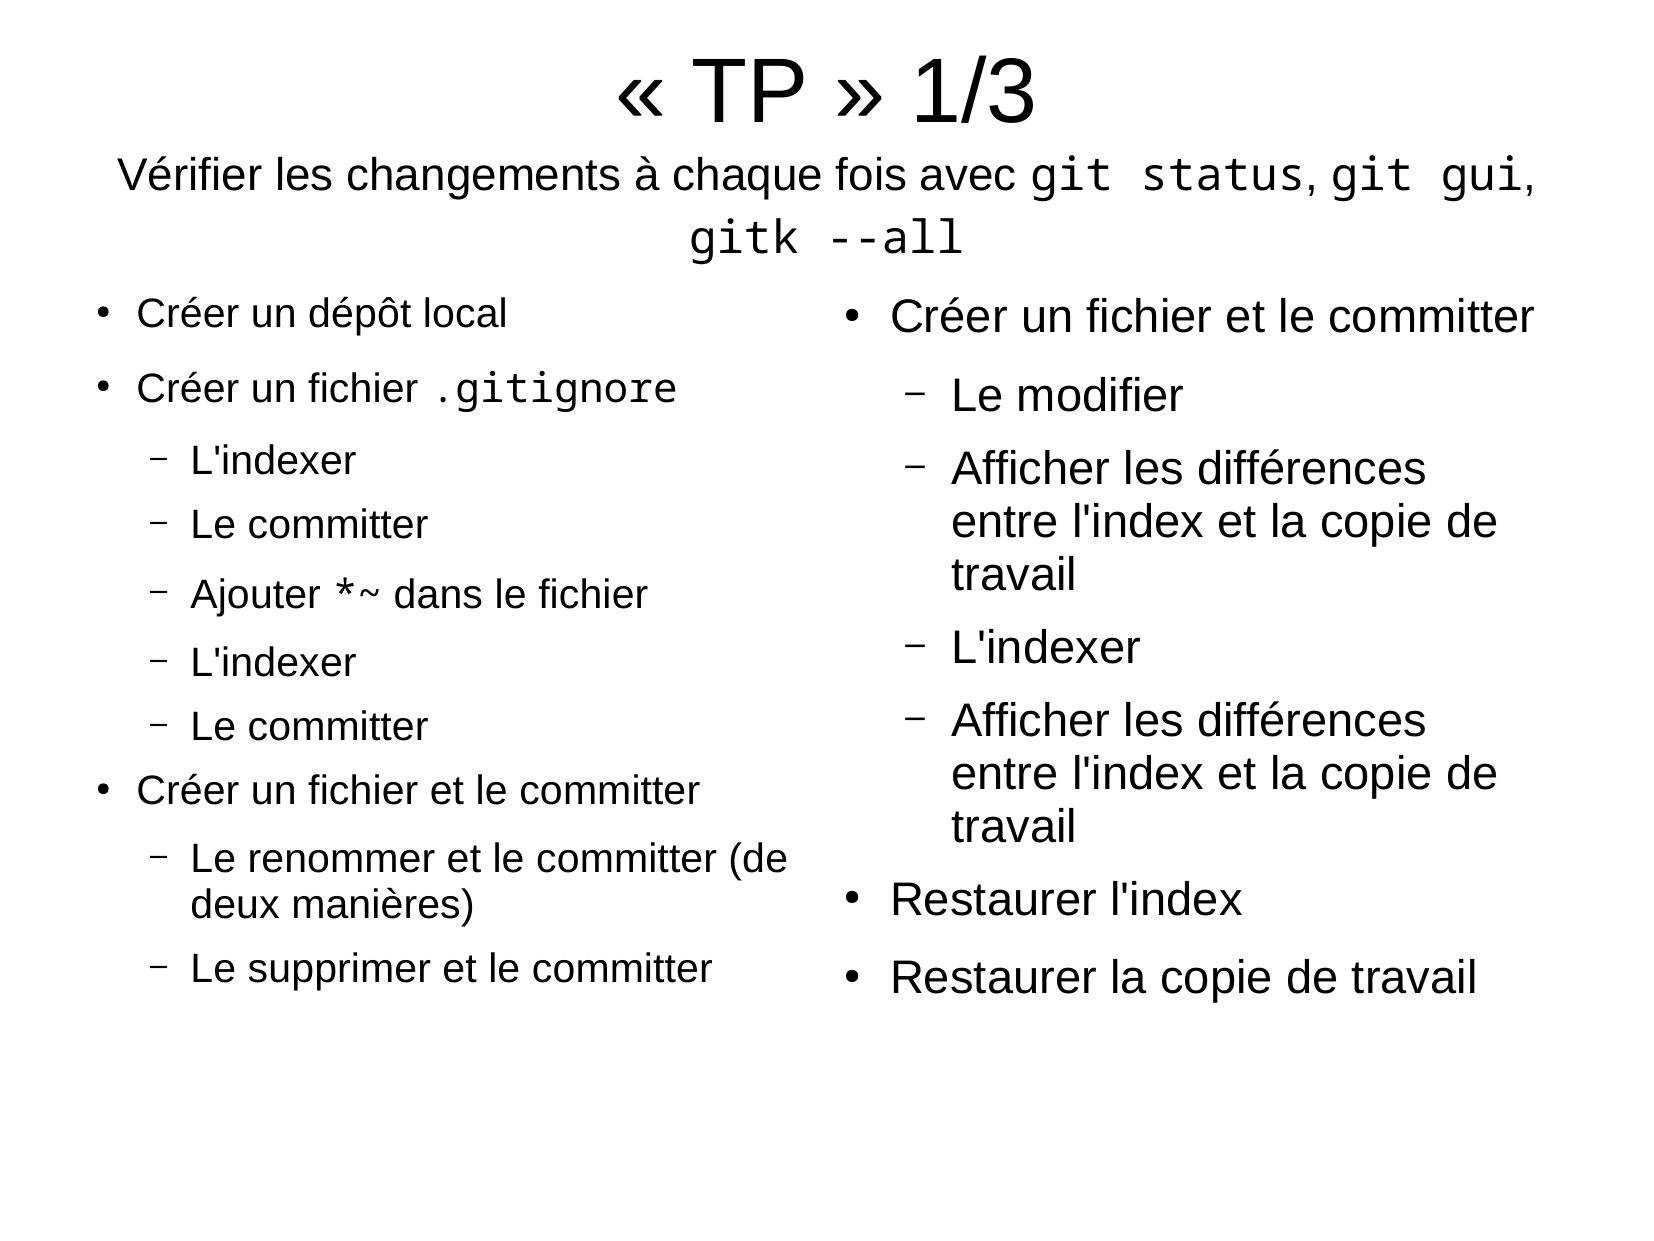

# « TP » 1/3 Vérifier les changements à chaque fois avec git status, git gui, gitk --all
Créer un dépôt local
Créer un fichier .gitignore
L'indexer
Le committer
Ajouter *~ dans le fichier
L'indexer
Le committer
Créer un fichier et le committer
Le renommer et le committer (de deux manières)
Le supprimer et le committer
Créer un fichier et le committer
Le modifier
Afficher les différences entre l'index et la copie de travail
L'indexer
Afficher les différences entre l'index et la copie de travail
Restaurer l'index
Restaurer la copie de travail